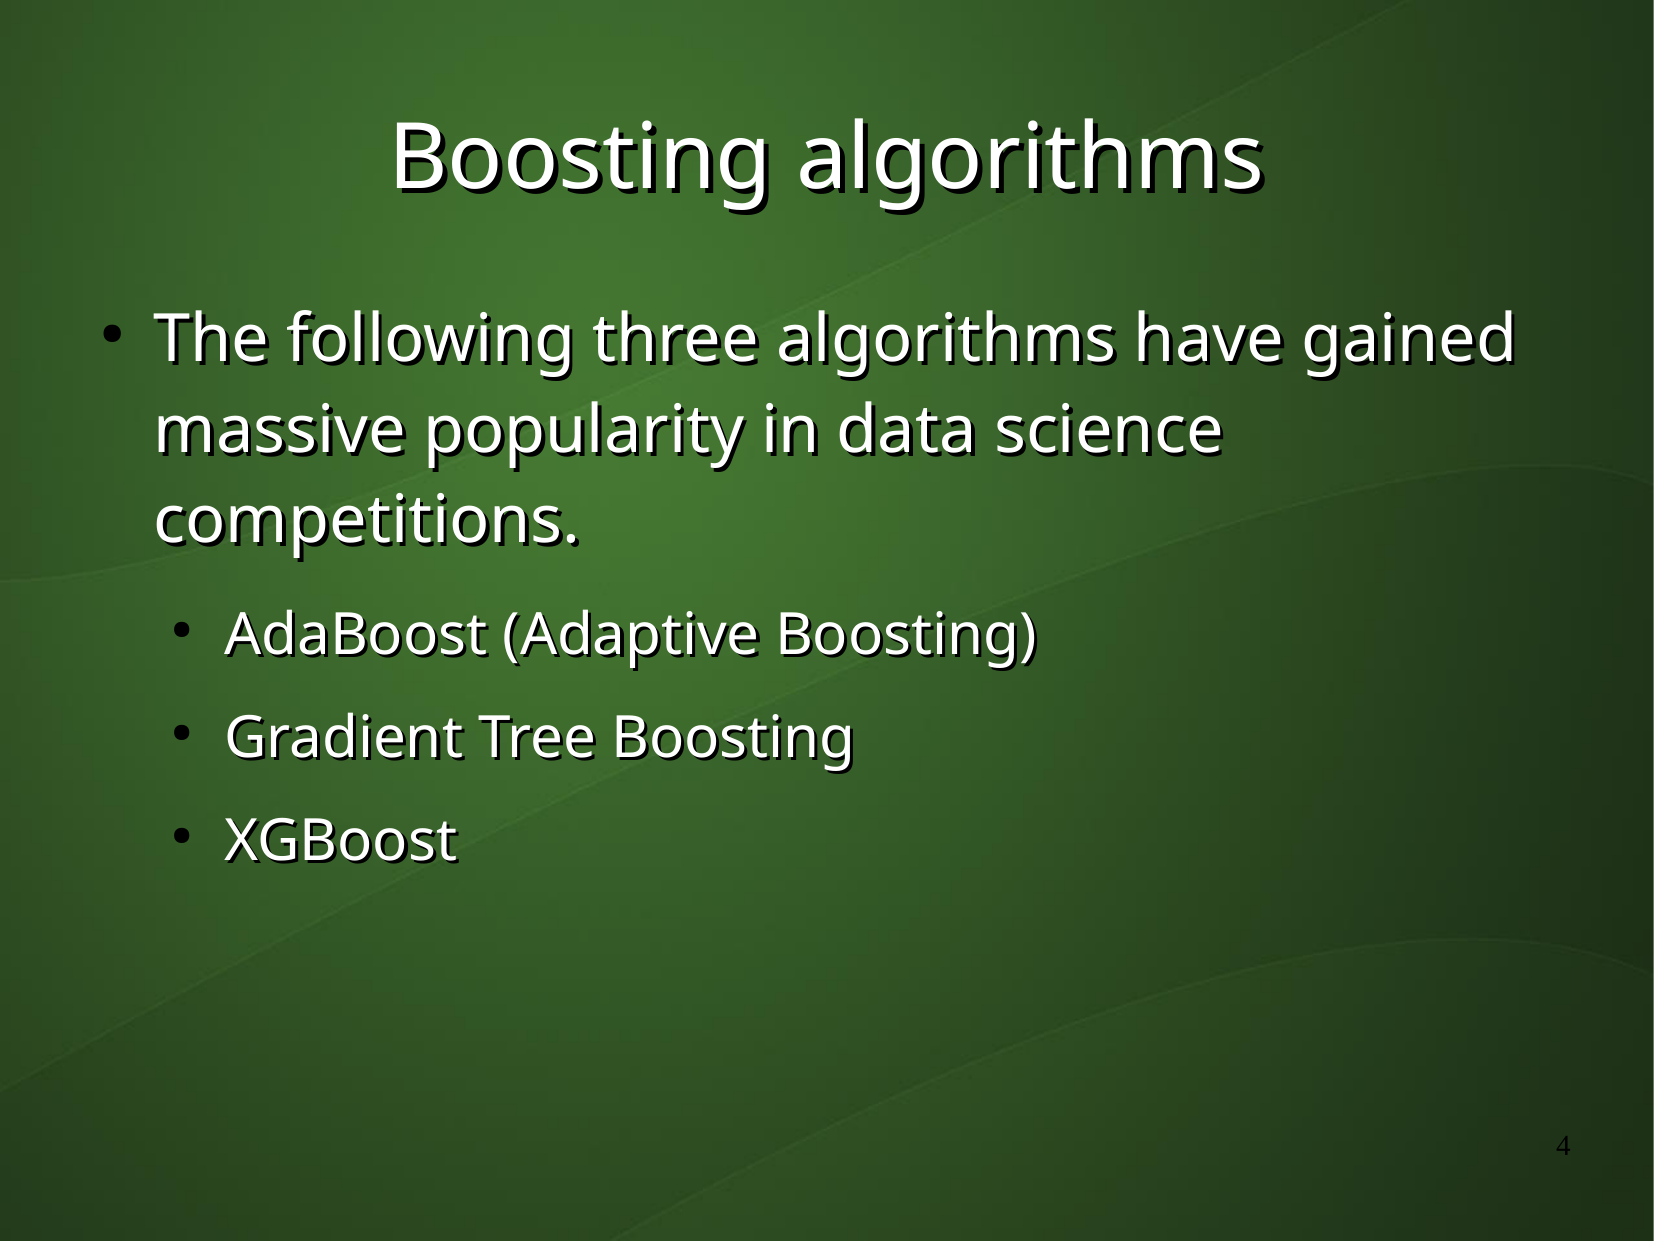

# Boosting algorithms
The following three algorithms have gained massive popularity in data science competitions.
AdaBoost (Adaptive Boosting)
Gradient Tree Boosting
XGBoost
4